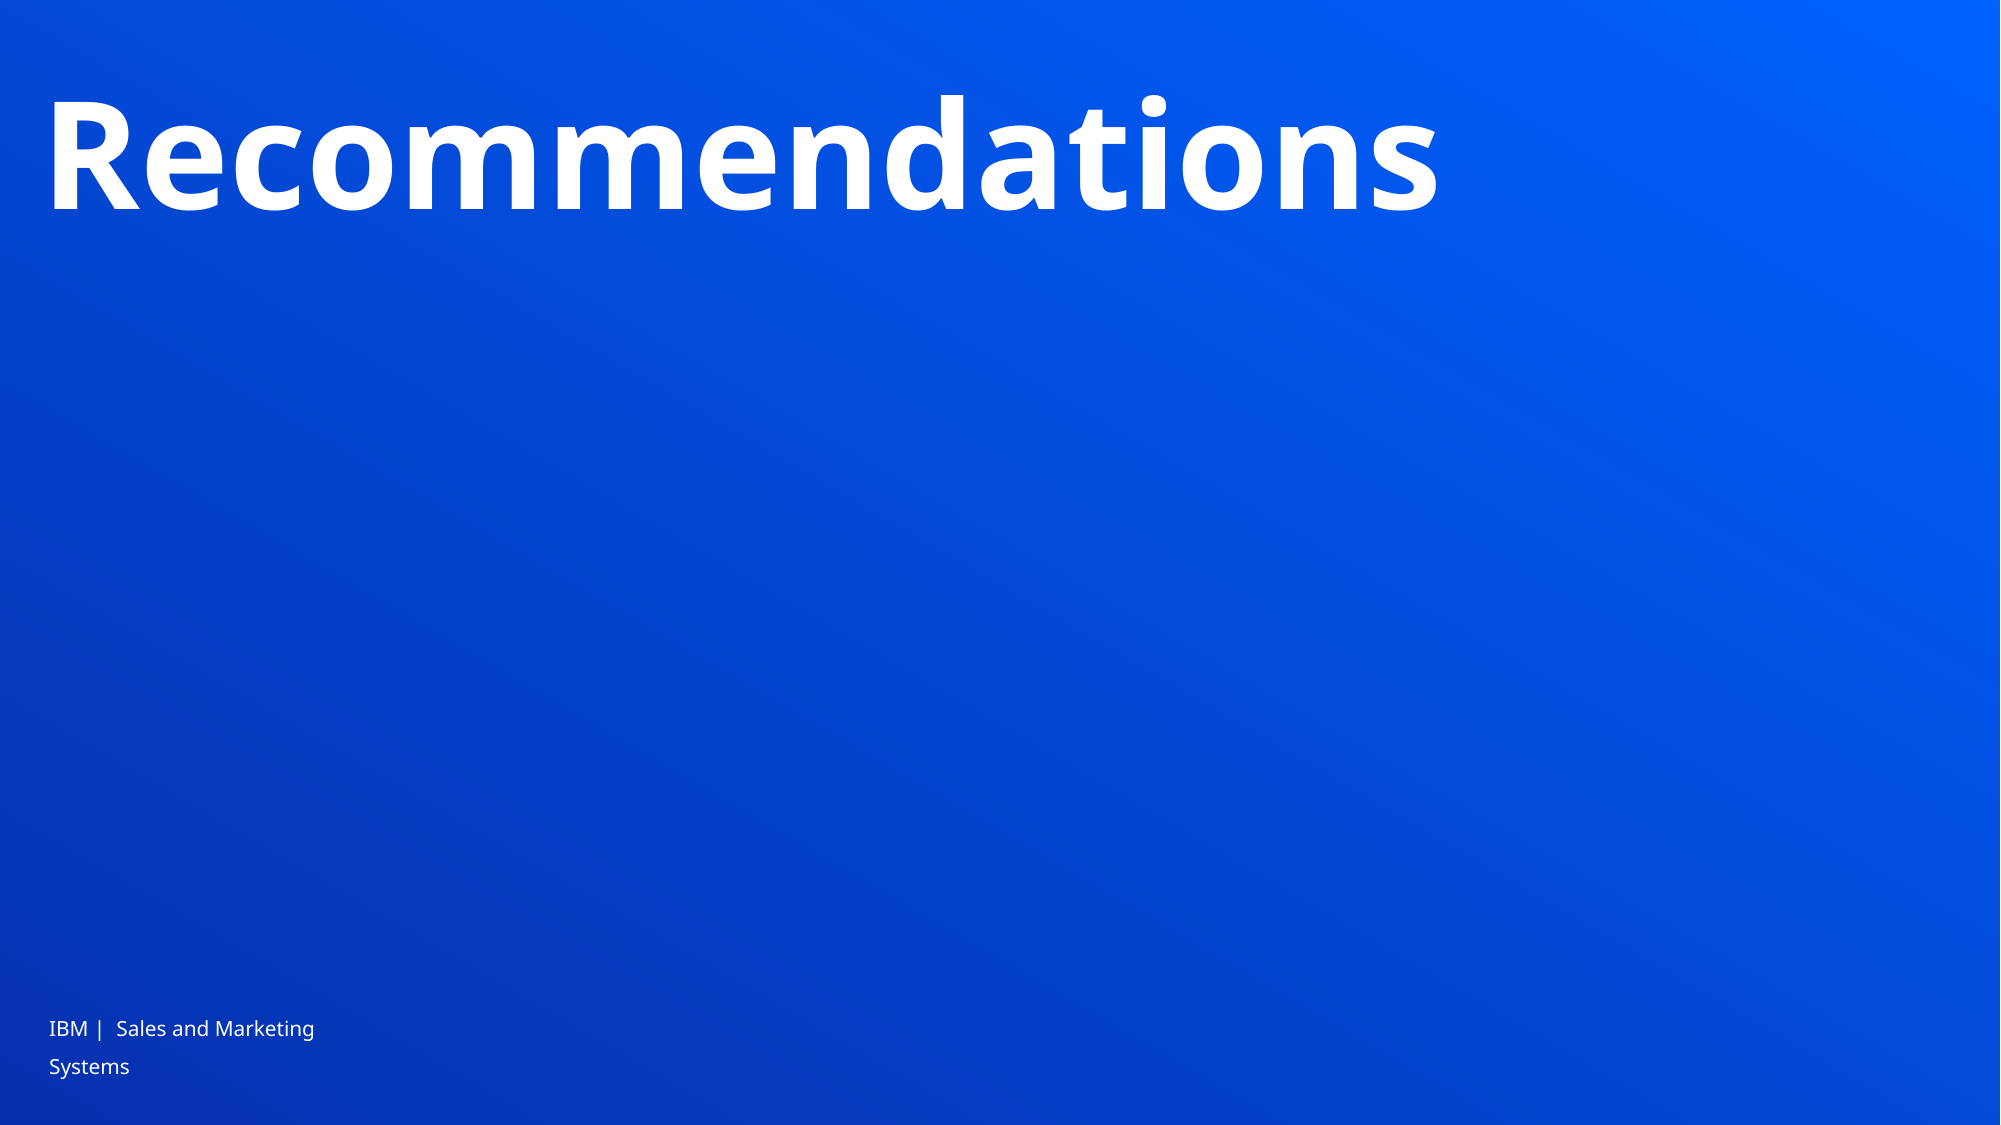

# Recommendations
IBM | Sales and Marketing Systems